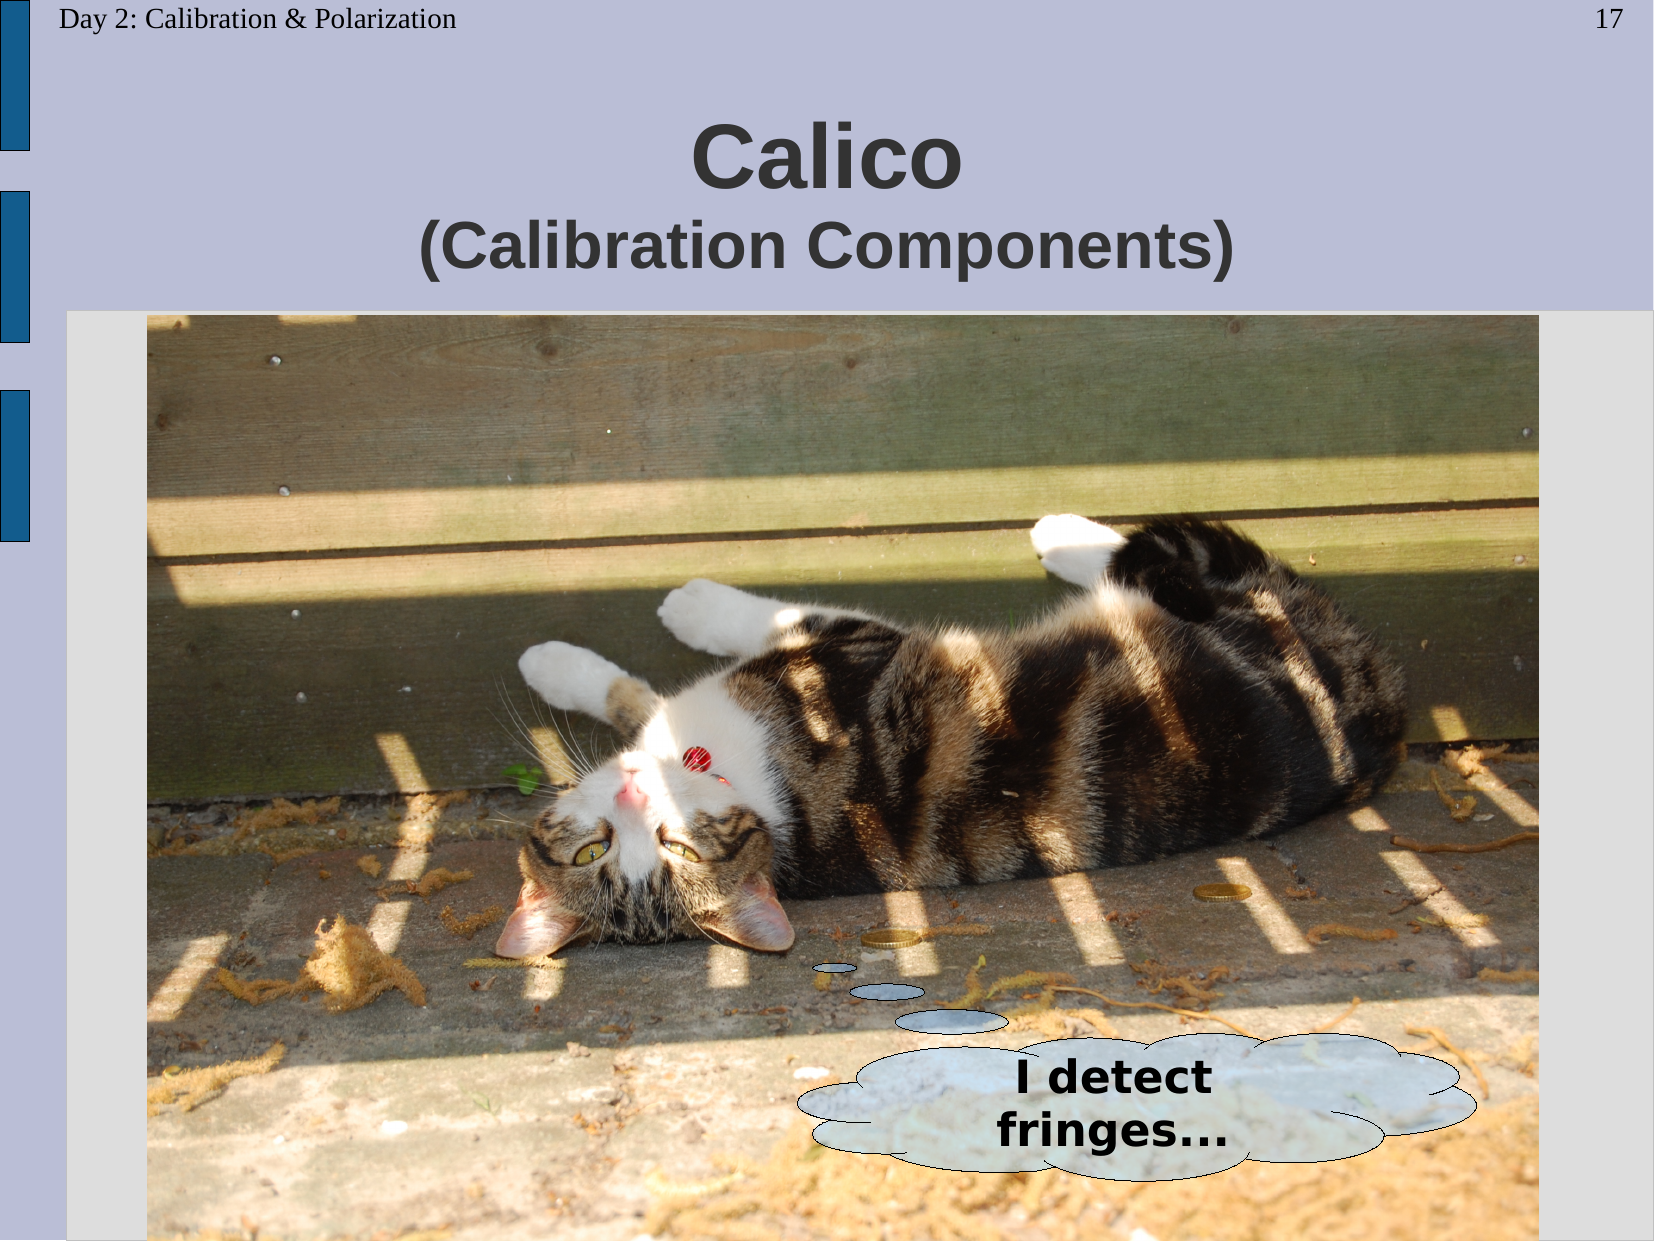

Day 2: Calibration & Polarization
17
# Calico (Calibration Components)
I detect fringes...